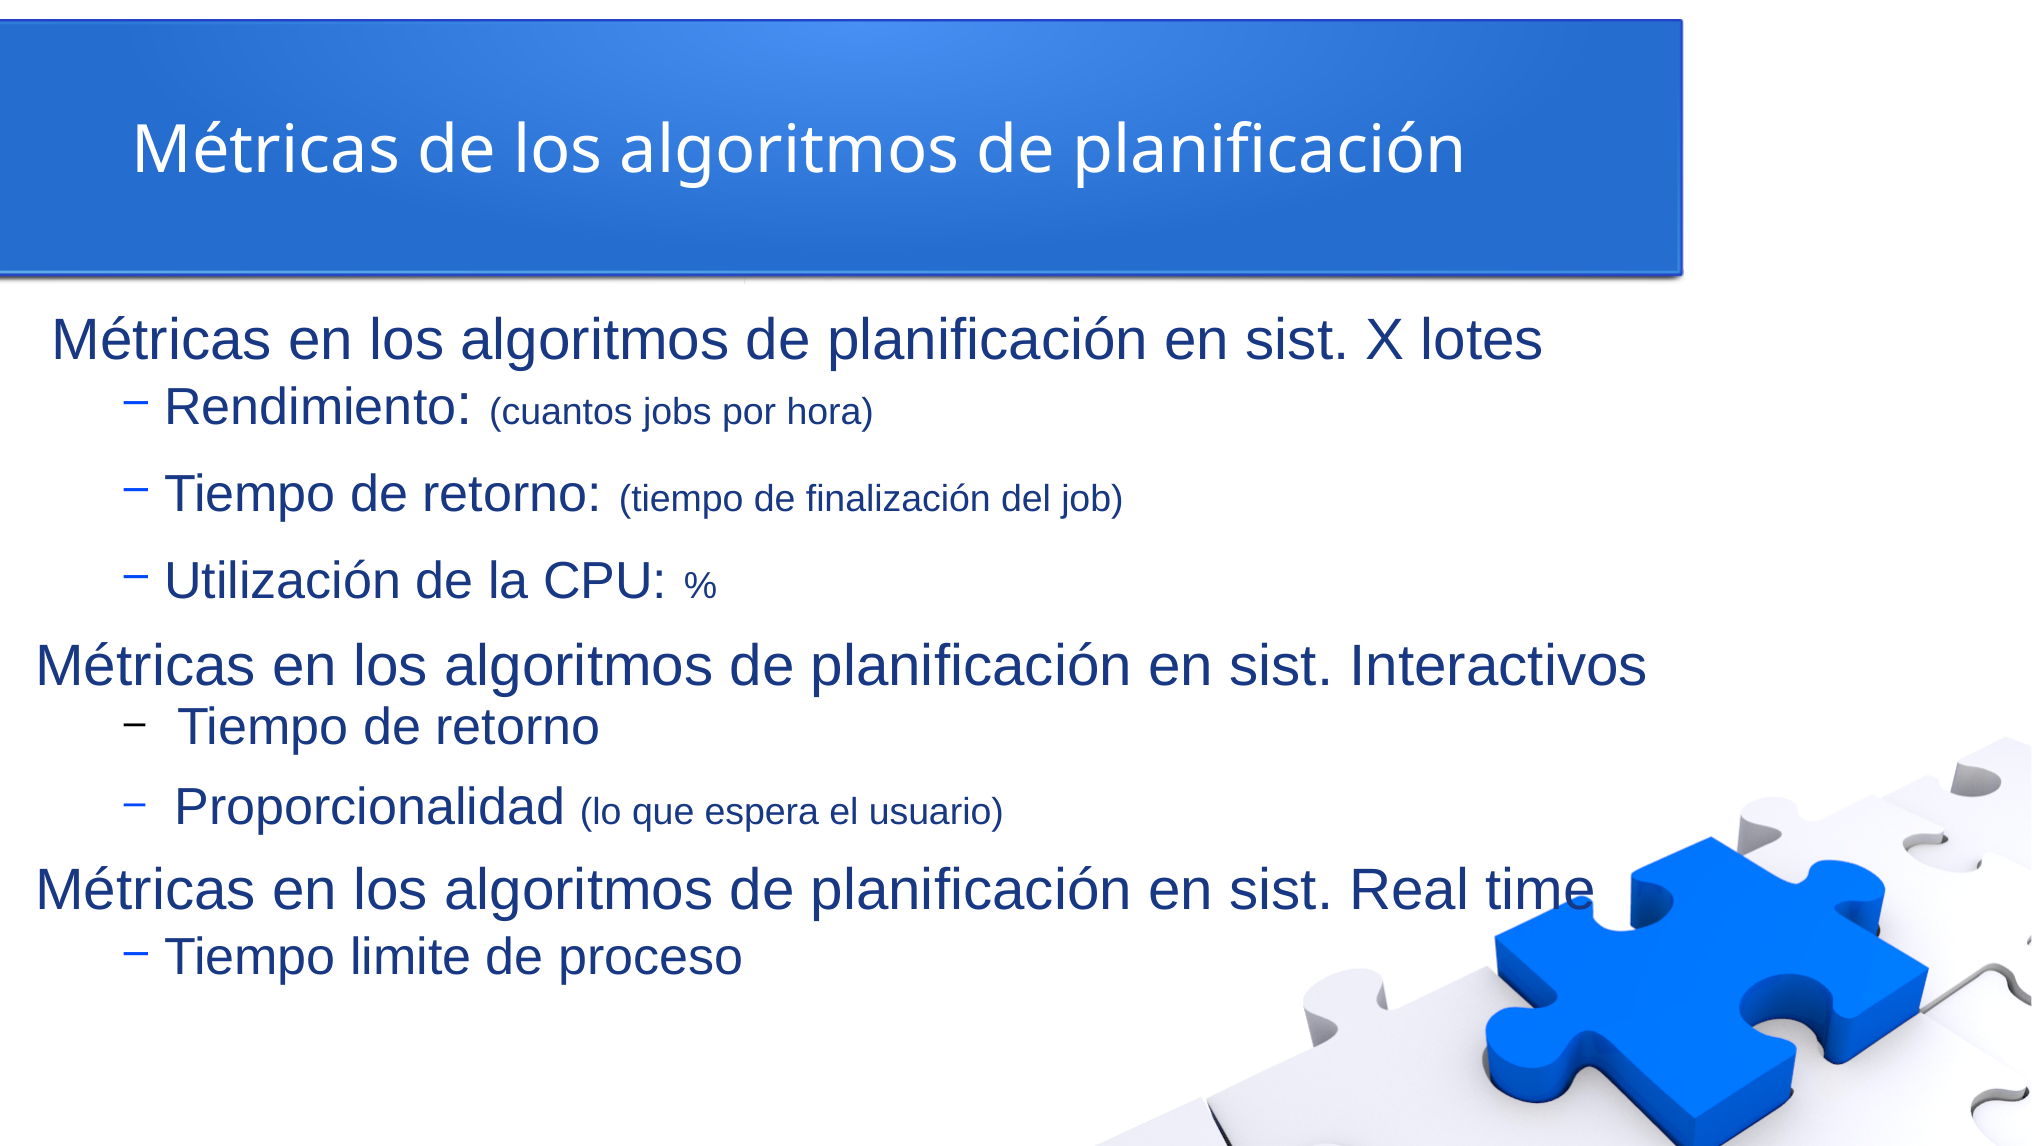

Métricas de los algoritmos de planificación
 Métricas en los algoritmos de planificación en sist. X lotes
 Rendimiento: (cuantos jobs por hora)
 Tiempo de retorno: (tiempo de finalización del job)
 Utilización de la CPU: %
Métricas en los algoritmos de planificación en sist. Interactivos
Tiempo de retorno
 Proporcionalidad (lo que espera el usuario)
Métricas en los algoritmos de planificación en sist. Real time
 Tiempo limite de proceso
# Clean & simple